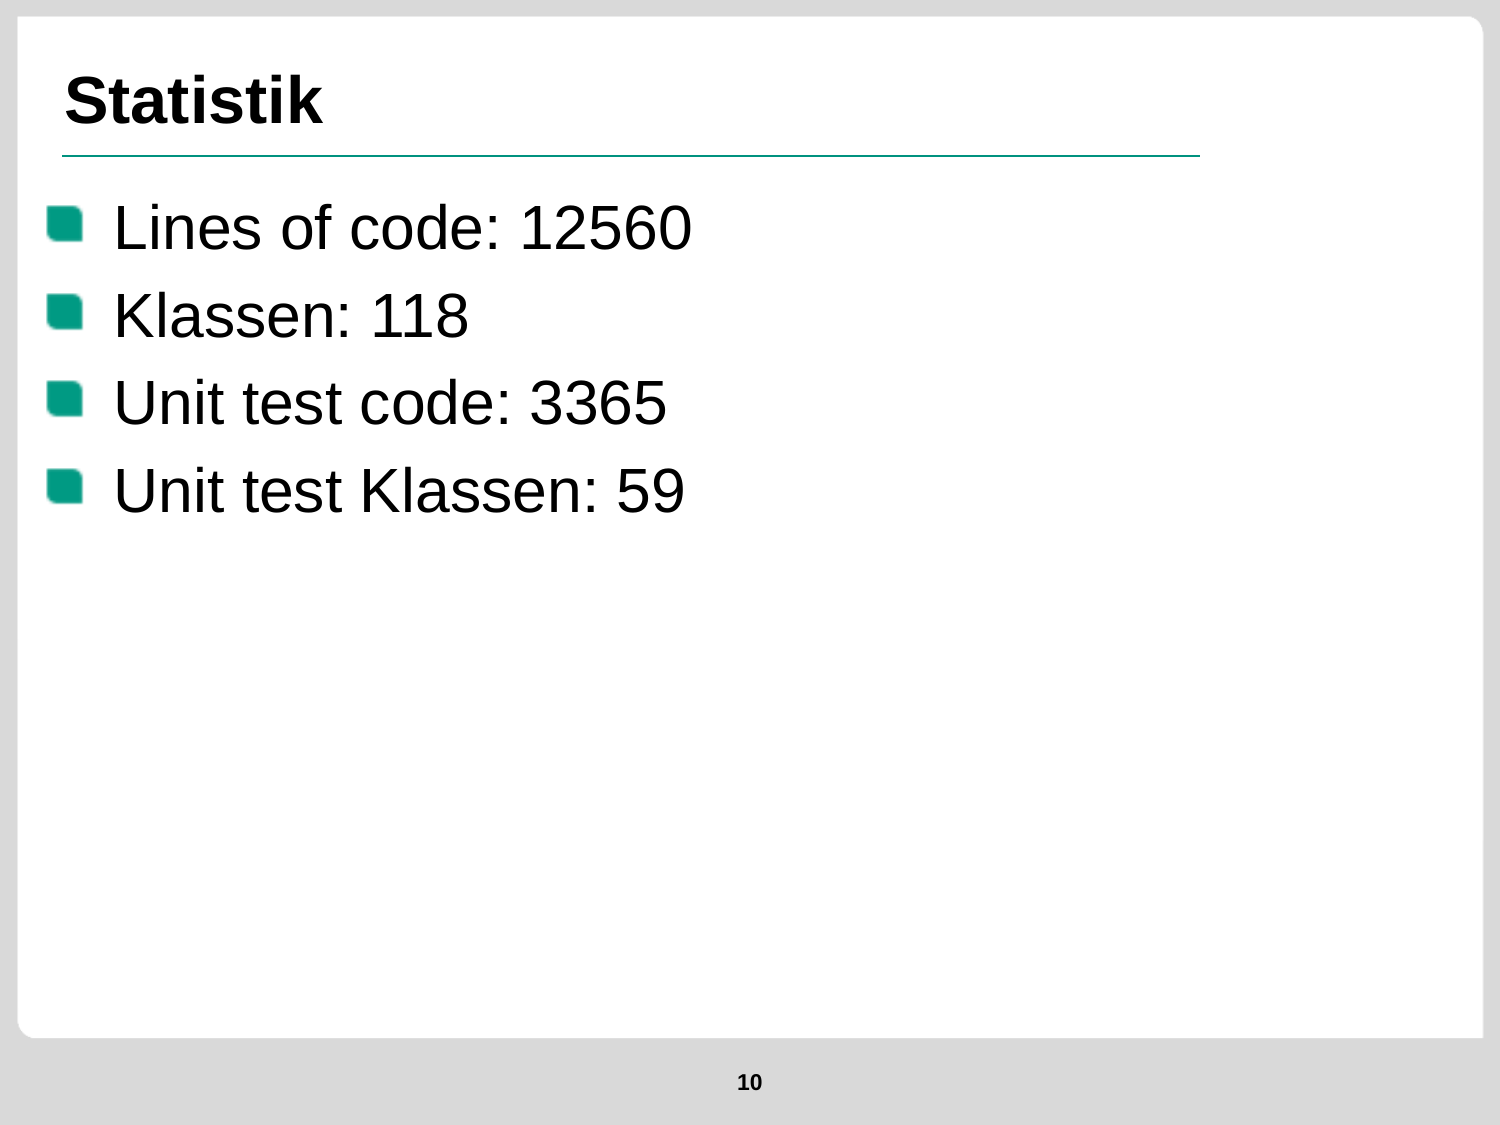

# Statistik
 Lines of code: 12560
 Klassen: 118
 Unit test code: 3365
 Unit test Klassen: 59